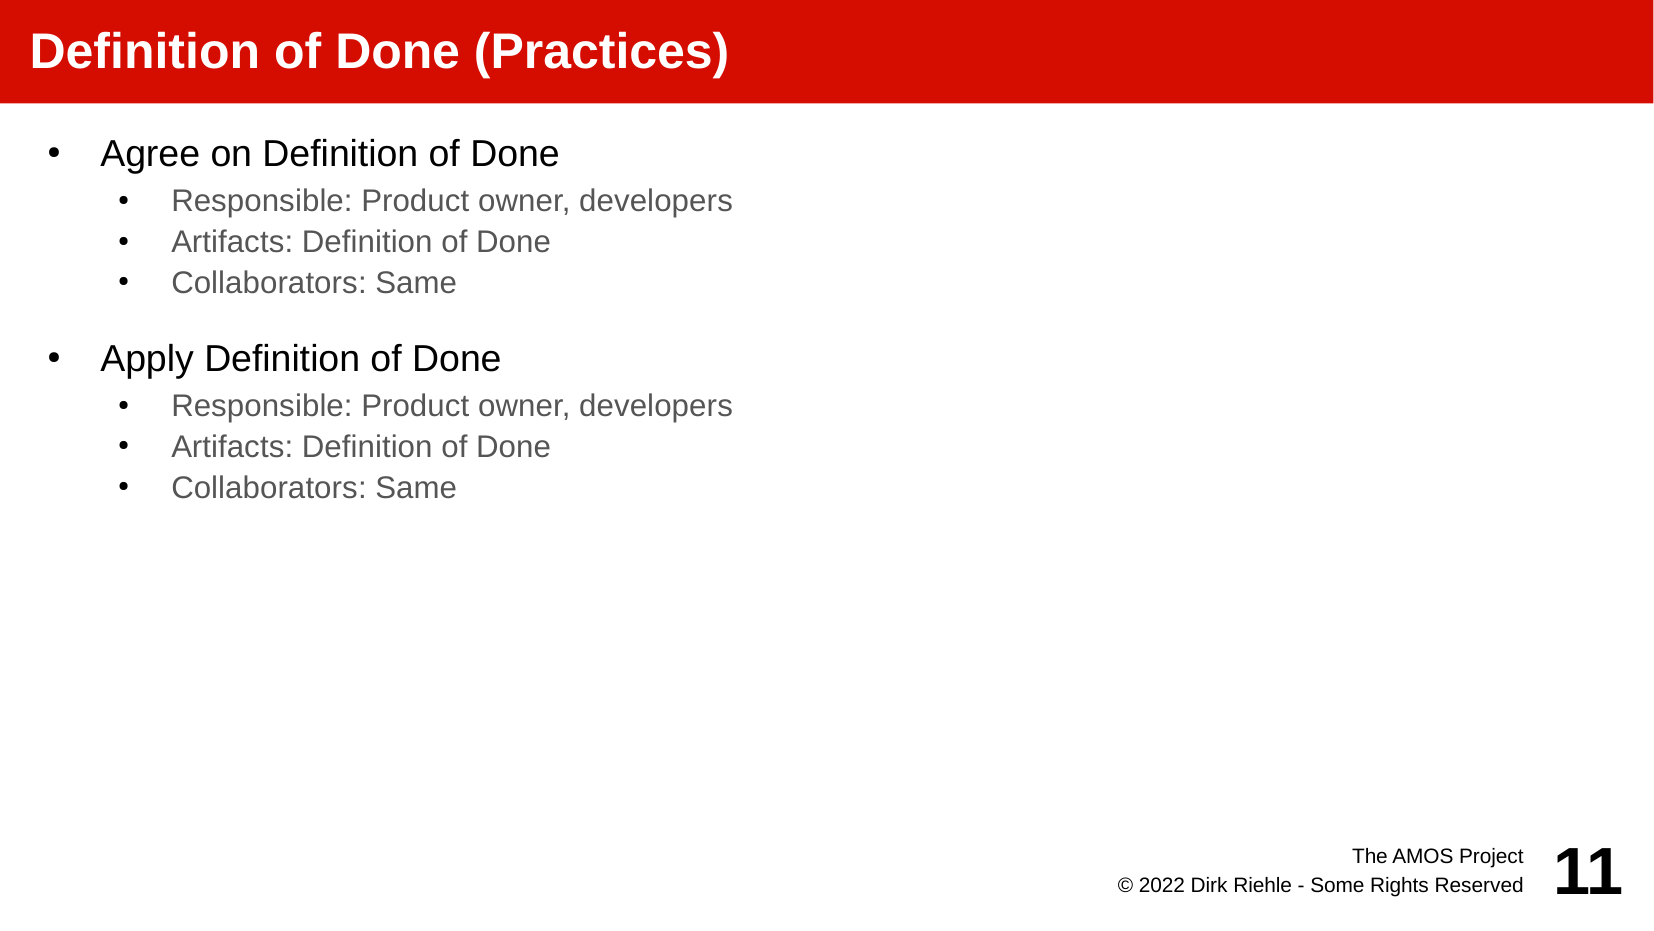

# Definition of Done (Practices)
Agree on Definition of Done
Responsible: Product owner, developers
Artifacts: Definition of Done
Collaborators: Same
Apply Definition of Done
Responsible: Product owner, developers
Artifacts: Definition of Done
Collaborators: Same
The AMOS Project
11
© 2022 Dirk Riehle - Some Rights Reserved